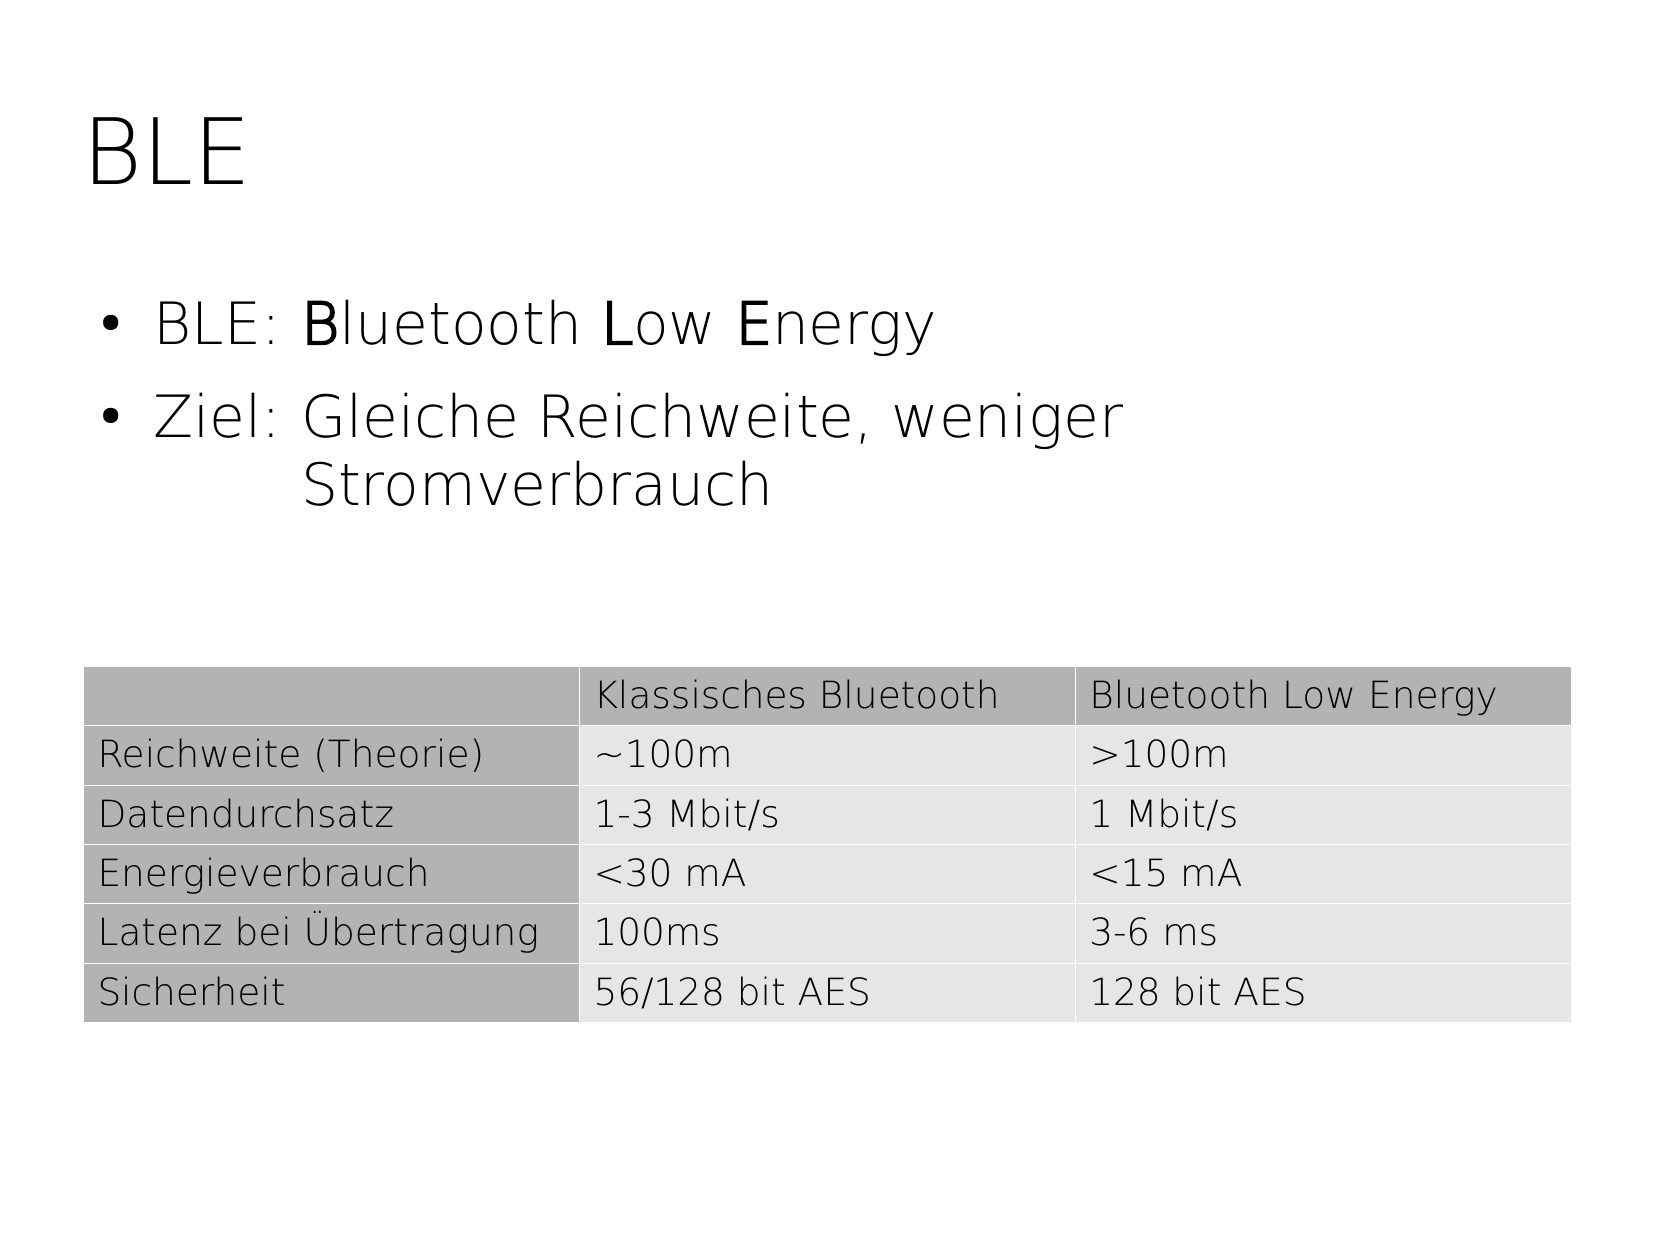

# BLE
BLE:	Bluetooth Low Energy
Ziel:	Gleiche Reichweite, weniger
		Stromverbrauch
| | Klassisches Bluetooth | Bluetooth Low Energy |
| --- | --- | --- |
| Reichweite (Theorie) | ~100m | >100m |
| Datendurchsatz | 1-3 Mbit/s | 1 Mbit/s |
| Energieverbrauch | <30 mA | <15 mA |
| Latenz bei Übertragung | 100ms | 3-6 ms |
| Sicherheit | 56/128 bit AES | 128 bit AES |